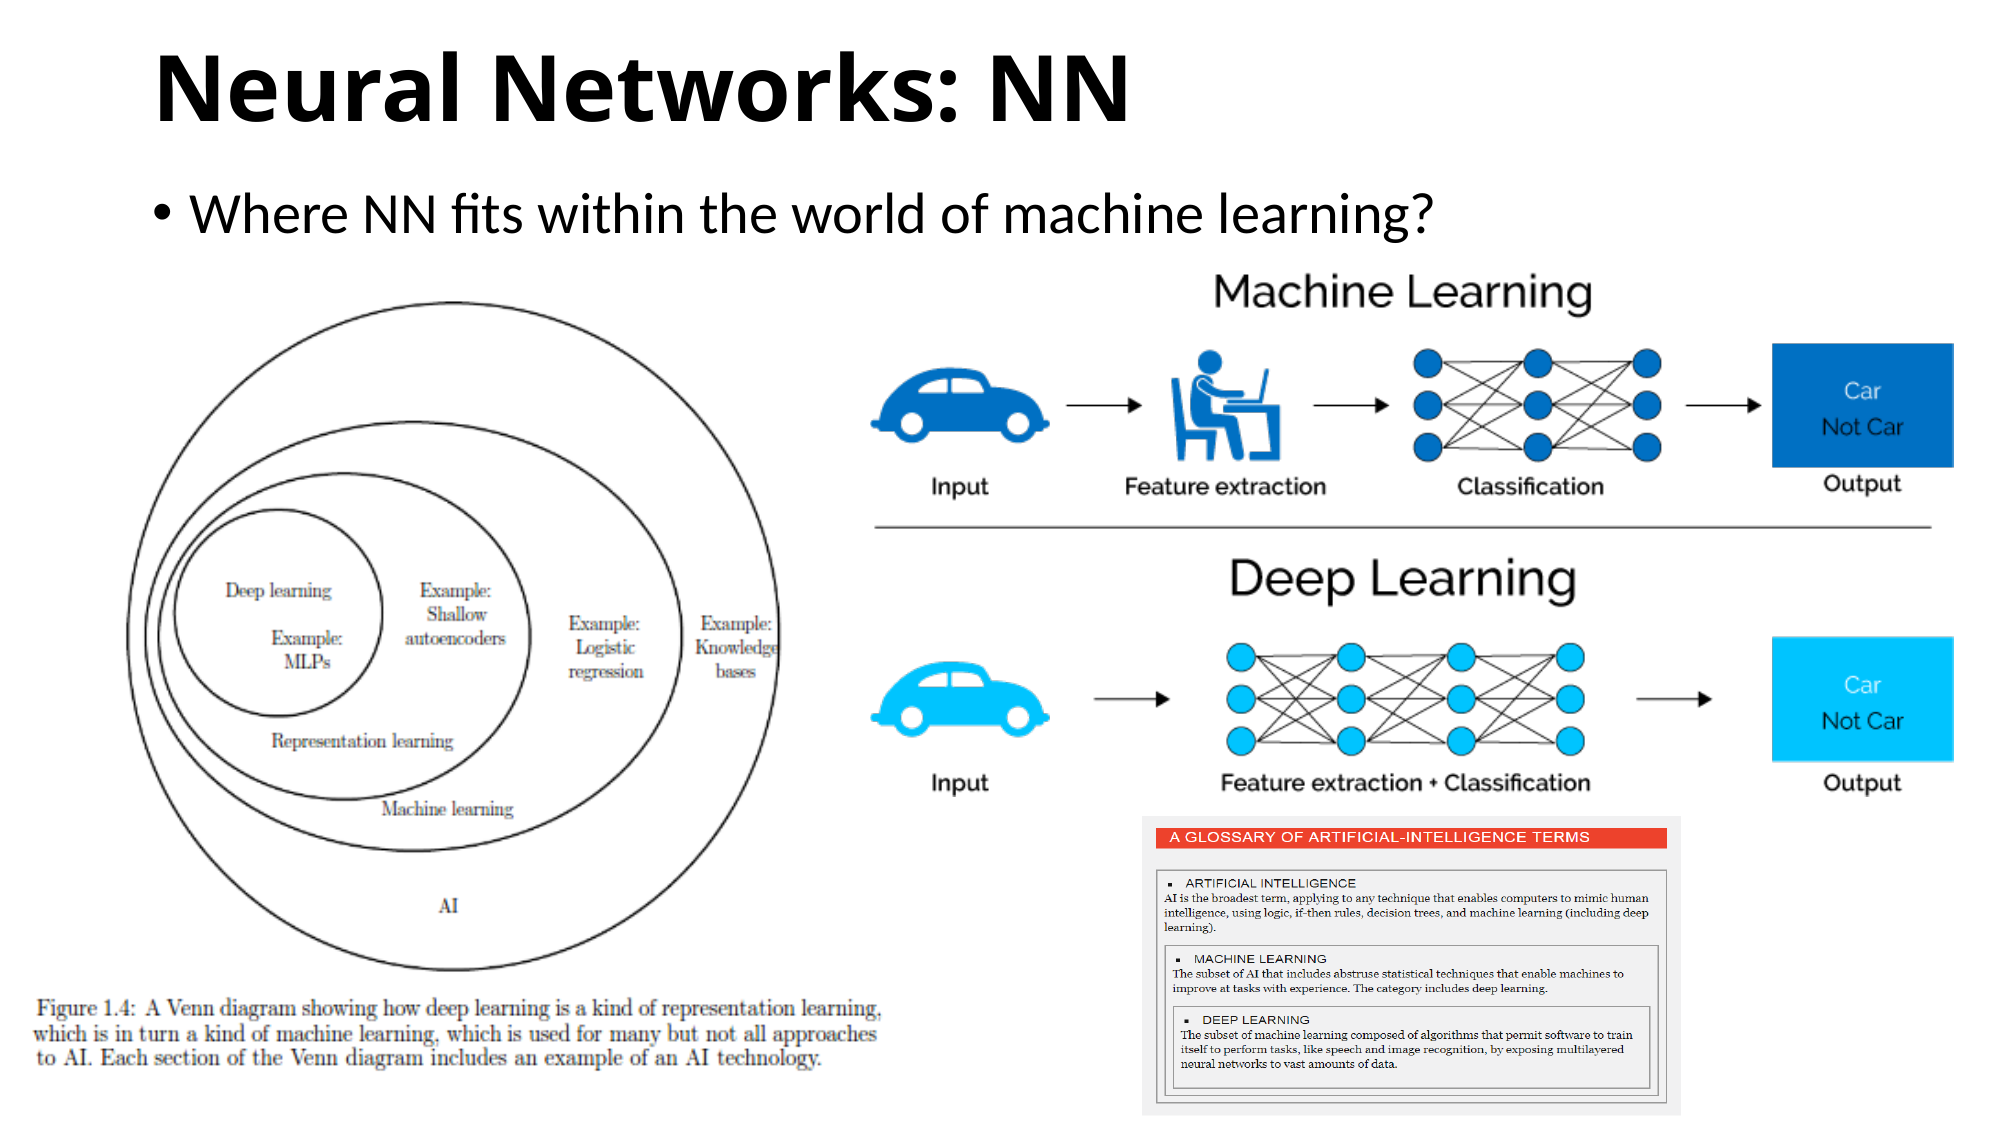

# Neural Networks: NN
Where NN fits within the world of machine learning?